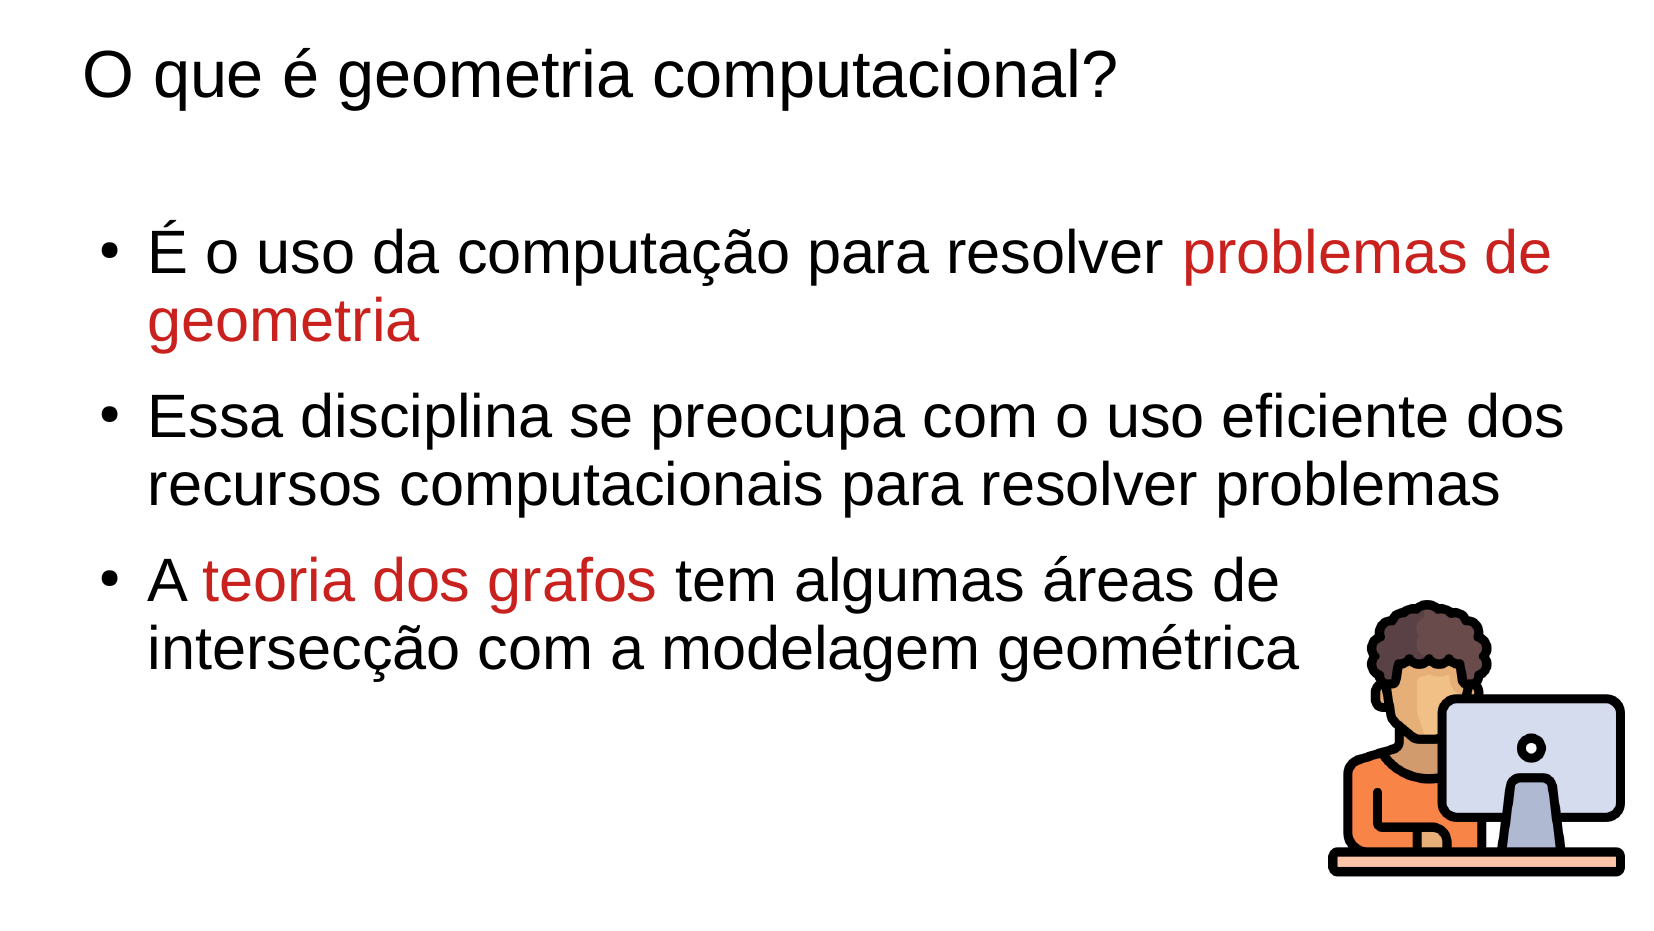

# O que é geometria computacional?
É o uso da computação para resolver problemas de geometria
Essa disciplina se preocupa com o uso eficiente dos recursos computacionais para resolver problemas
A teoria dos grafos tem algumas áreas de intersecção com a modelagem geométrica